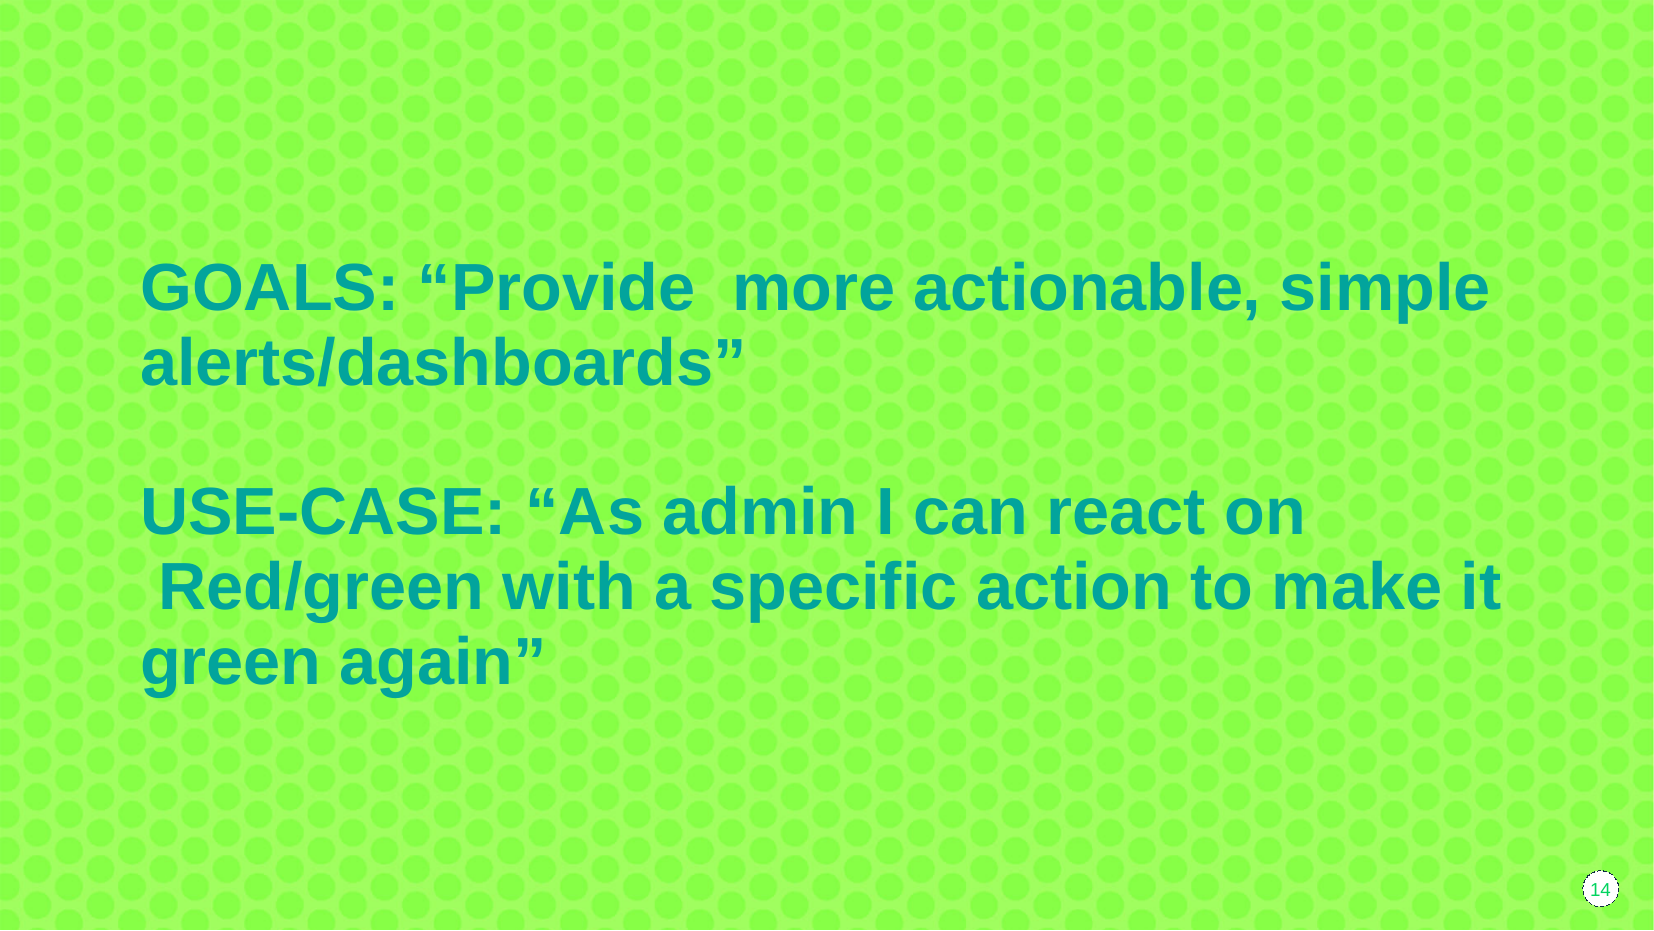

# GOALS: “Provide more actionable, simple alerts/dashboards” USE-CASE: “As admin I can react on Red/green with a specific action to make it green again”
14